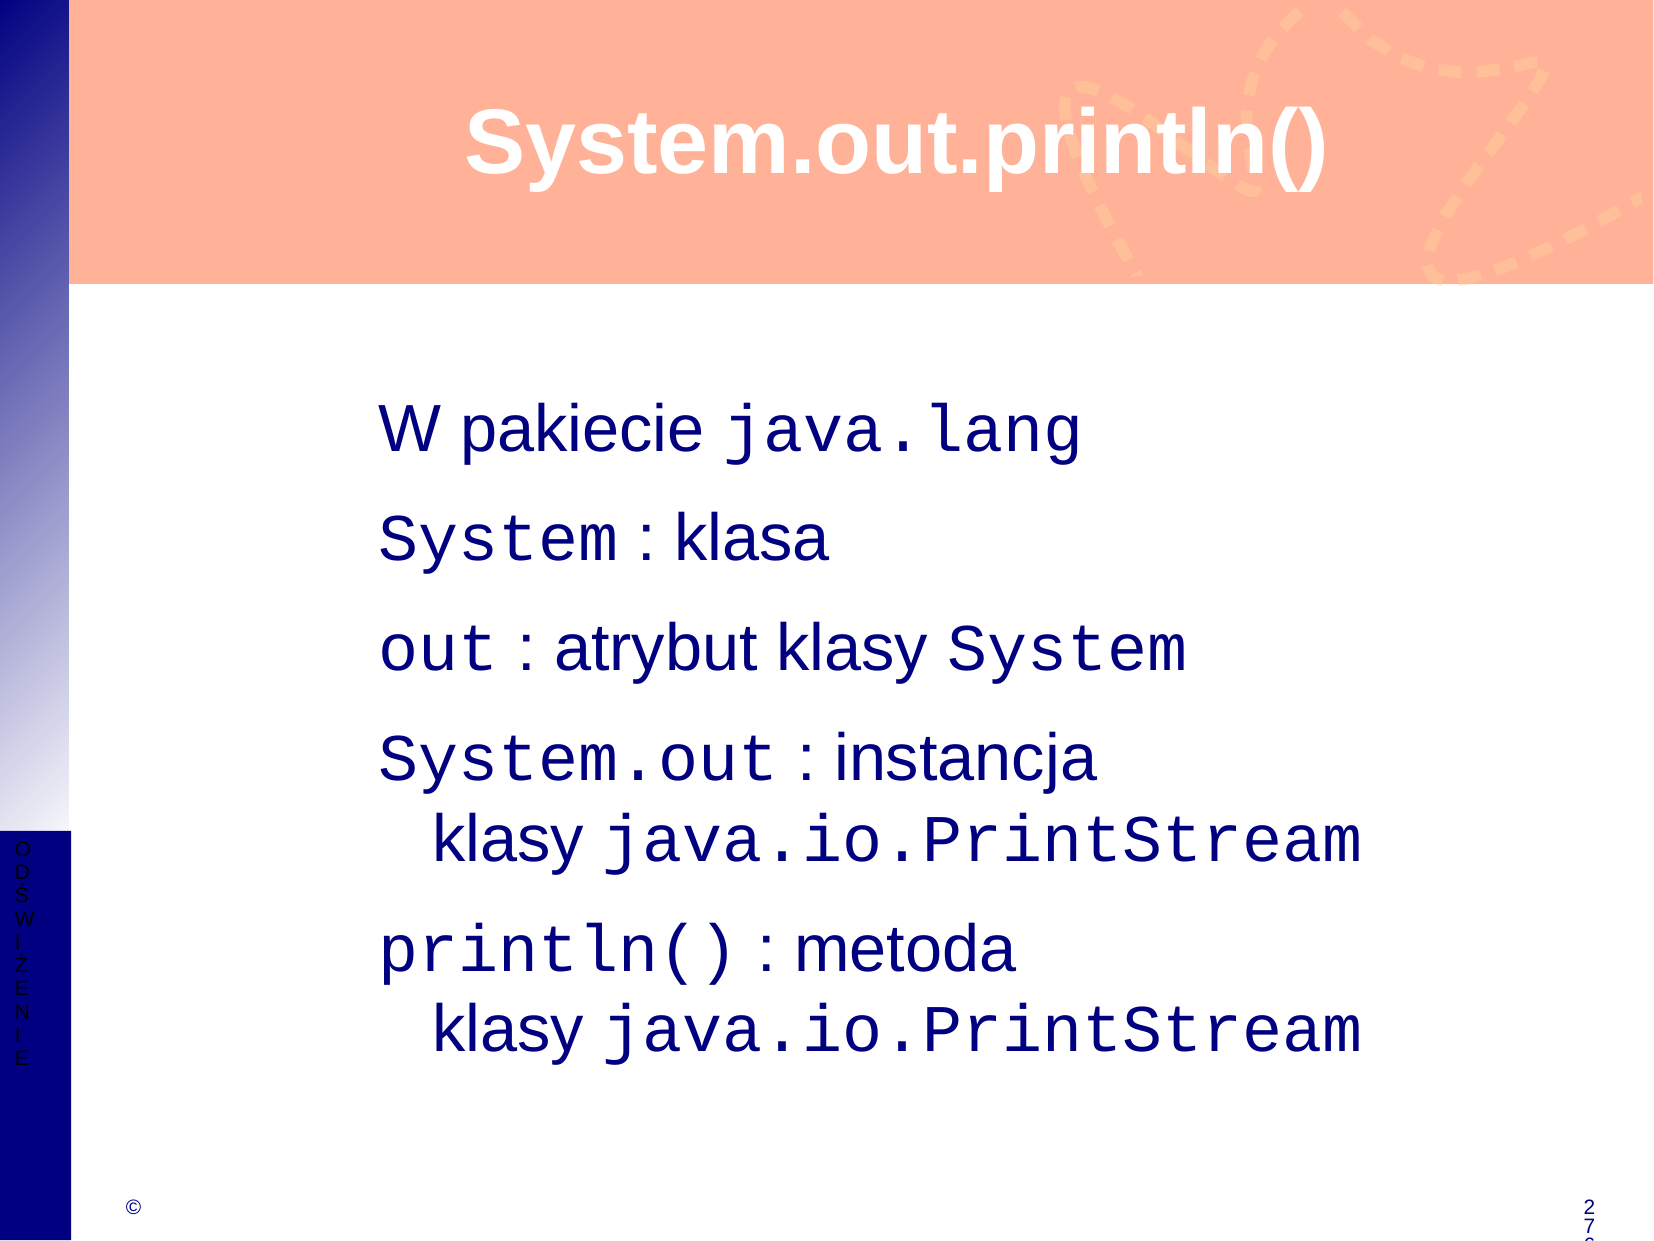

System.out.println()
# W pakiecie java.lang
System : klasa
out : atrybut klasy System
System.out : instancja
klasy java.io.PrintStream
println() : metoda
klasy java.io.PrintStream
O
D
Ś
W
I
Ż
E
N
I
E